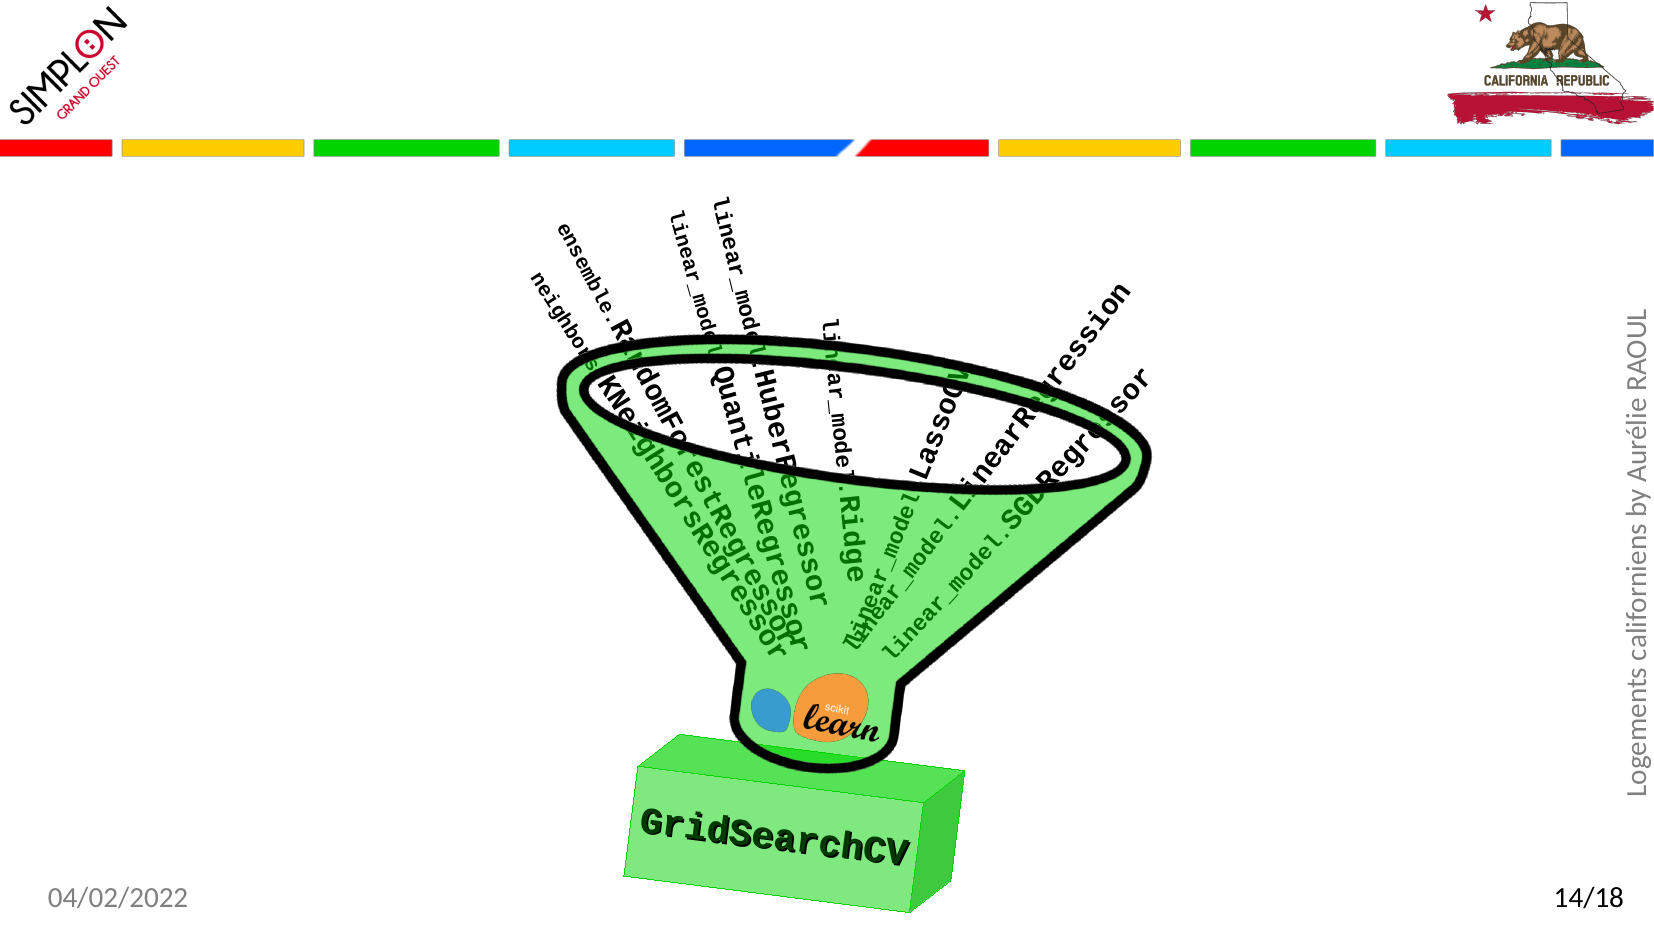

linear_model.HuberRegressor
linear_model.QuantileRegressor
ensemble.RandomForestRegressor
linear_model.LinearRegression
linear_model.Ridge
linear_model.LassoCV
neighbors.KNeighborsRegressor
linear_model.SGDRegressor
GridSearchCV
14